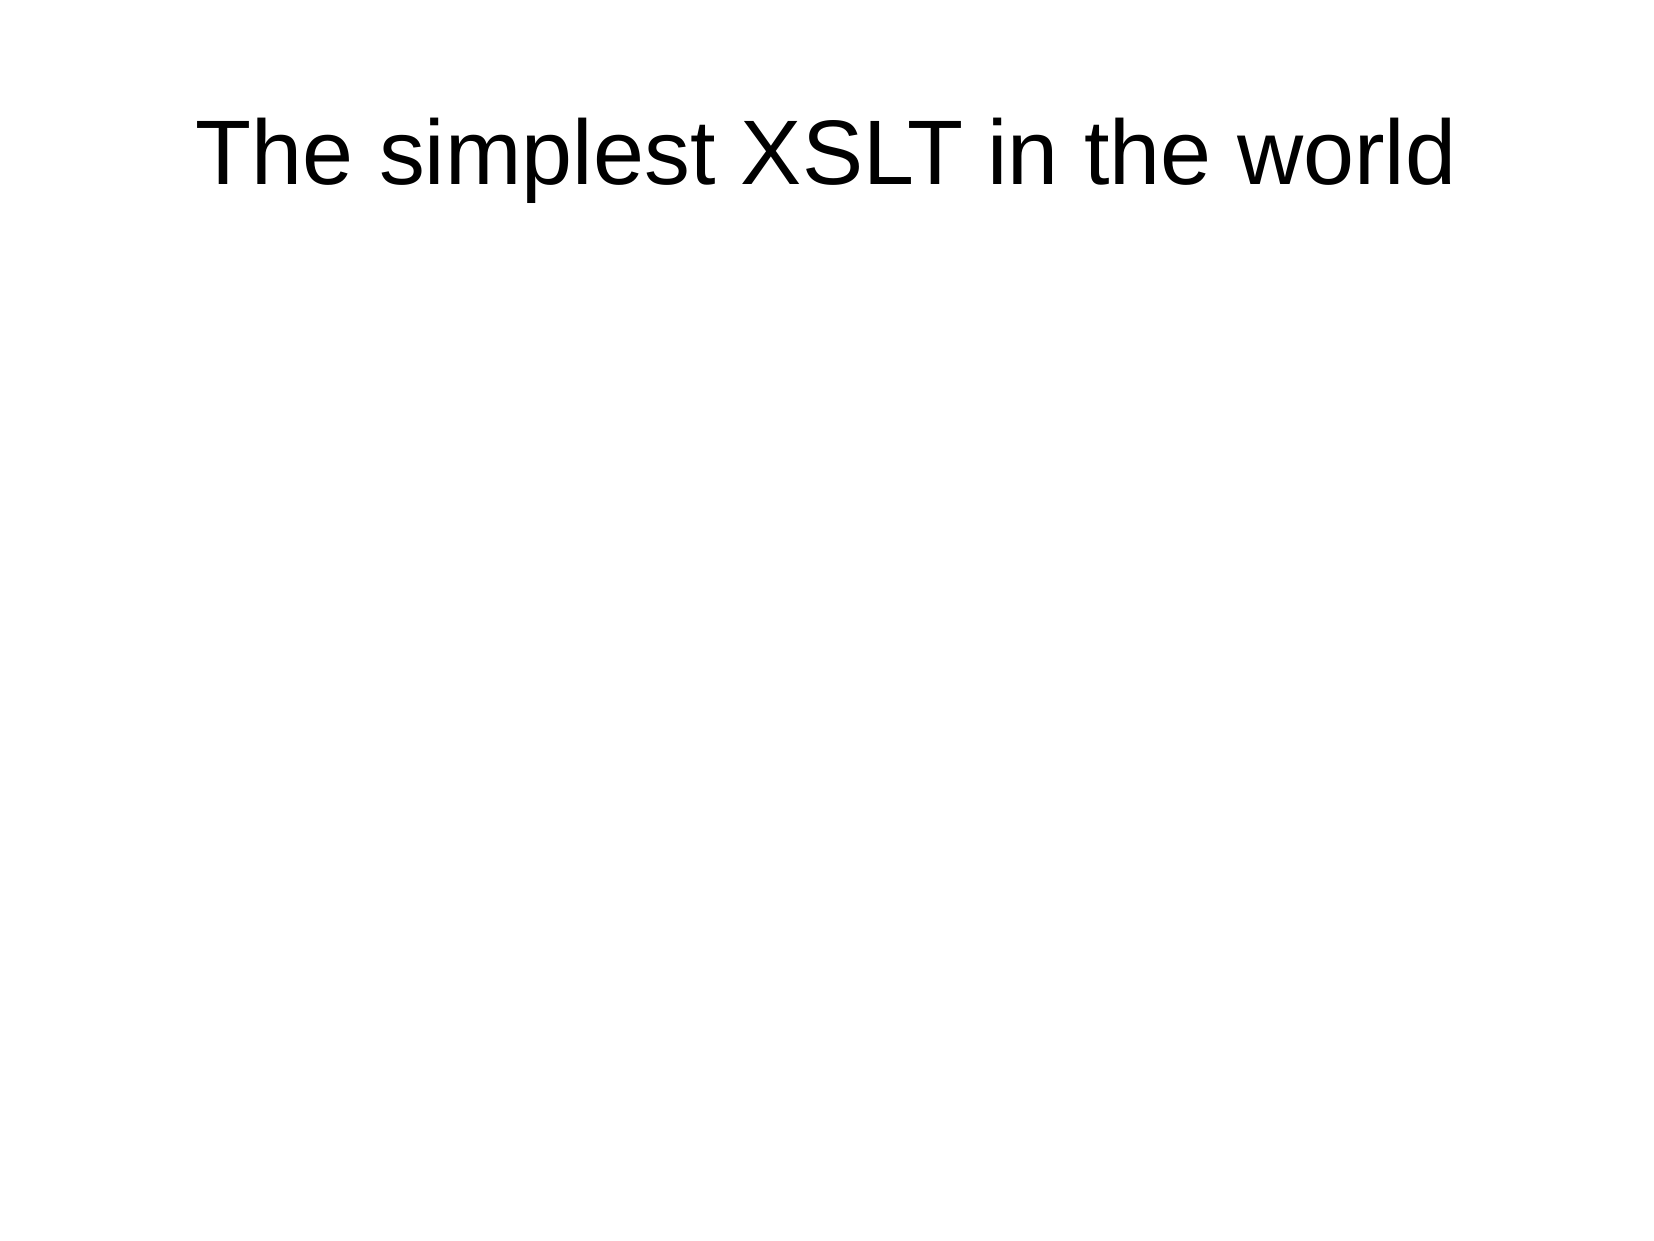

# The simplest XSLT in the world